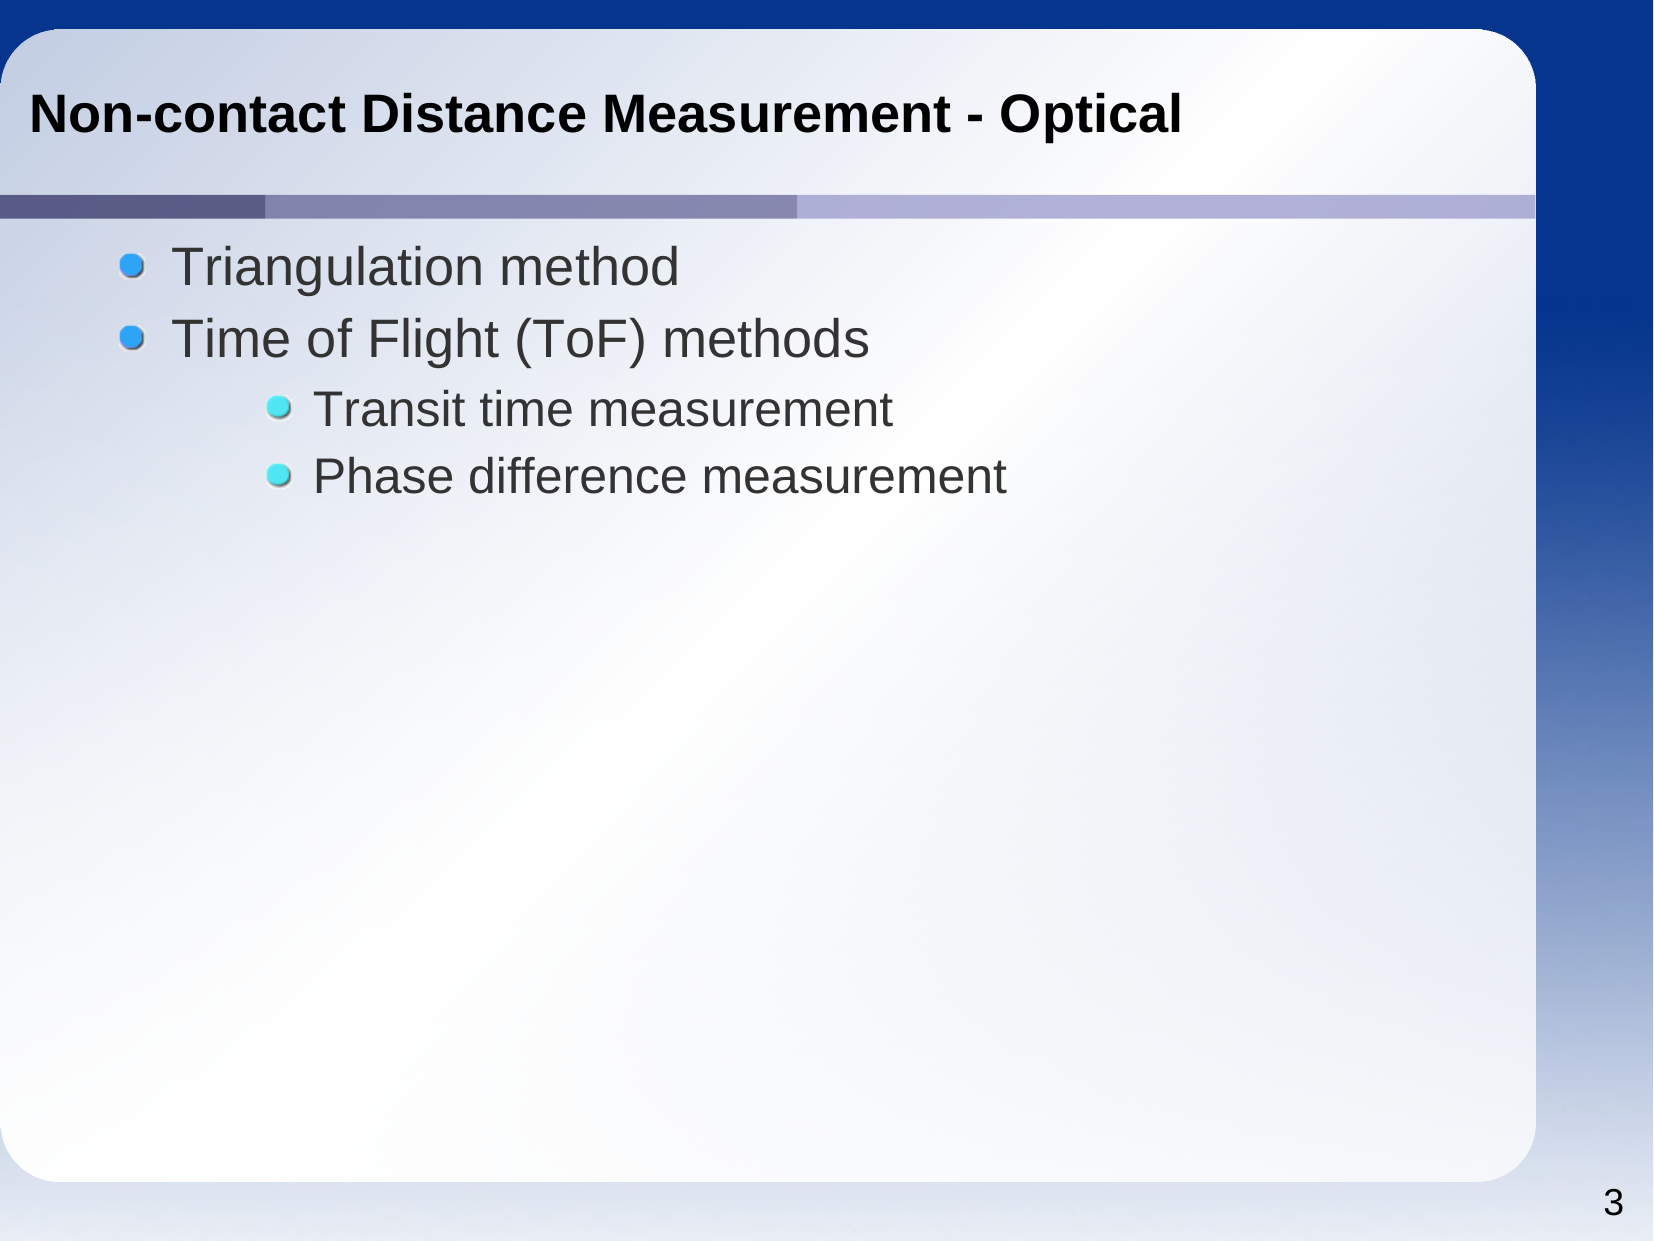

# Non-contact Distance Measurement - Optical
Triangulation method
Time of Flight (ToF) methods
Transit time measurement
Phase difference measurement
3